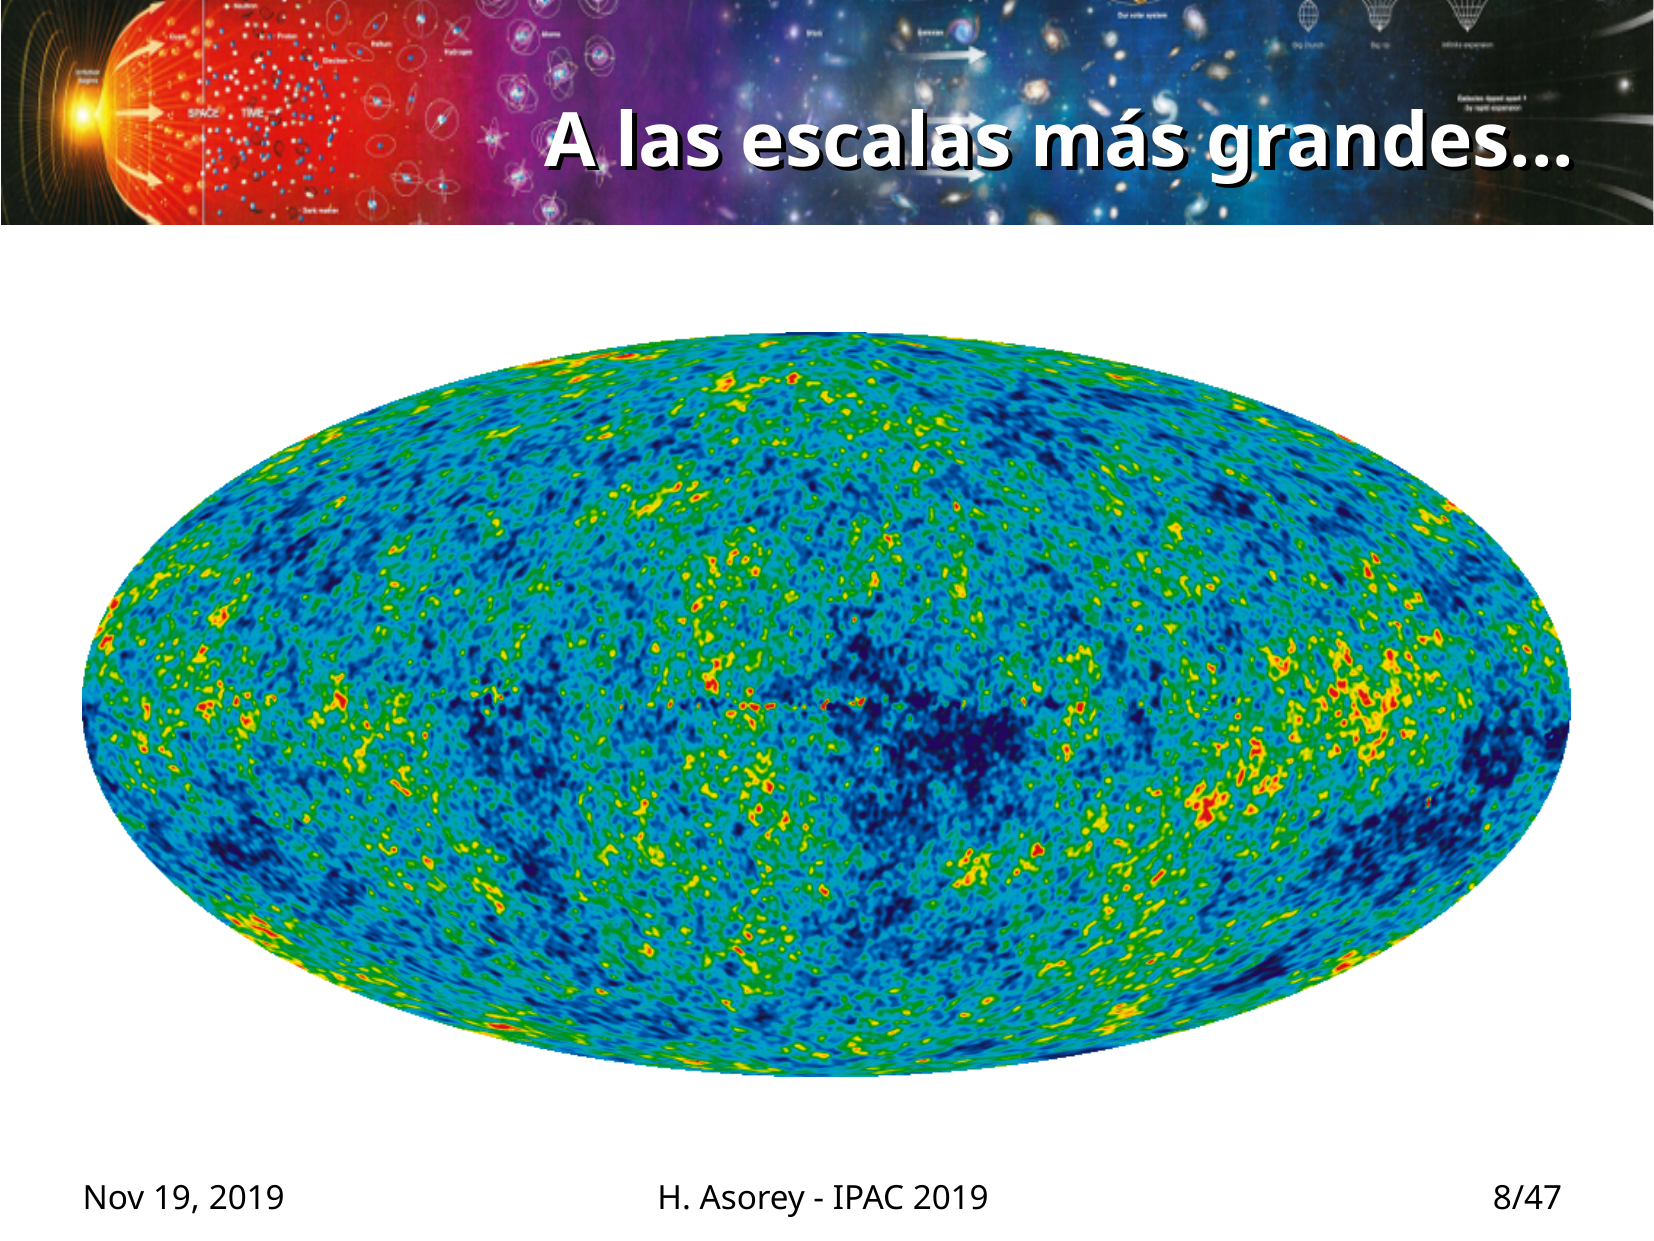

# A las escalas más grandes...
Nov 19, 2019
H. Asorey - IPAC 2019
8